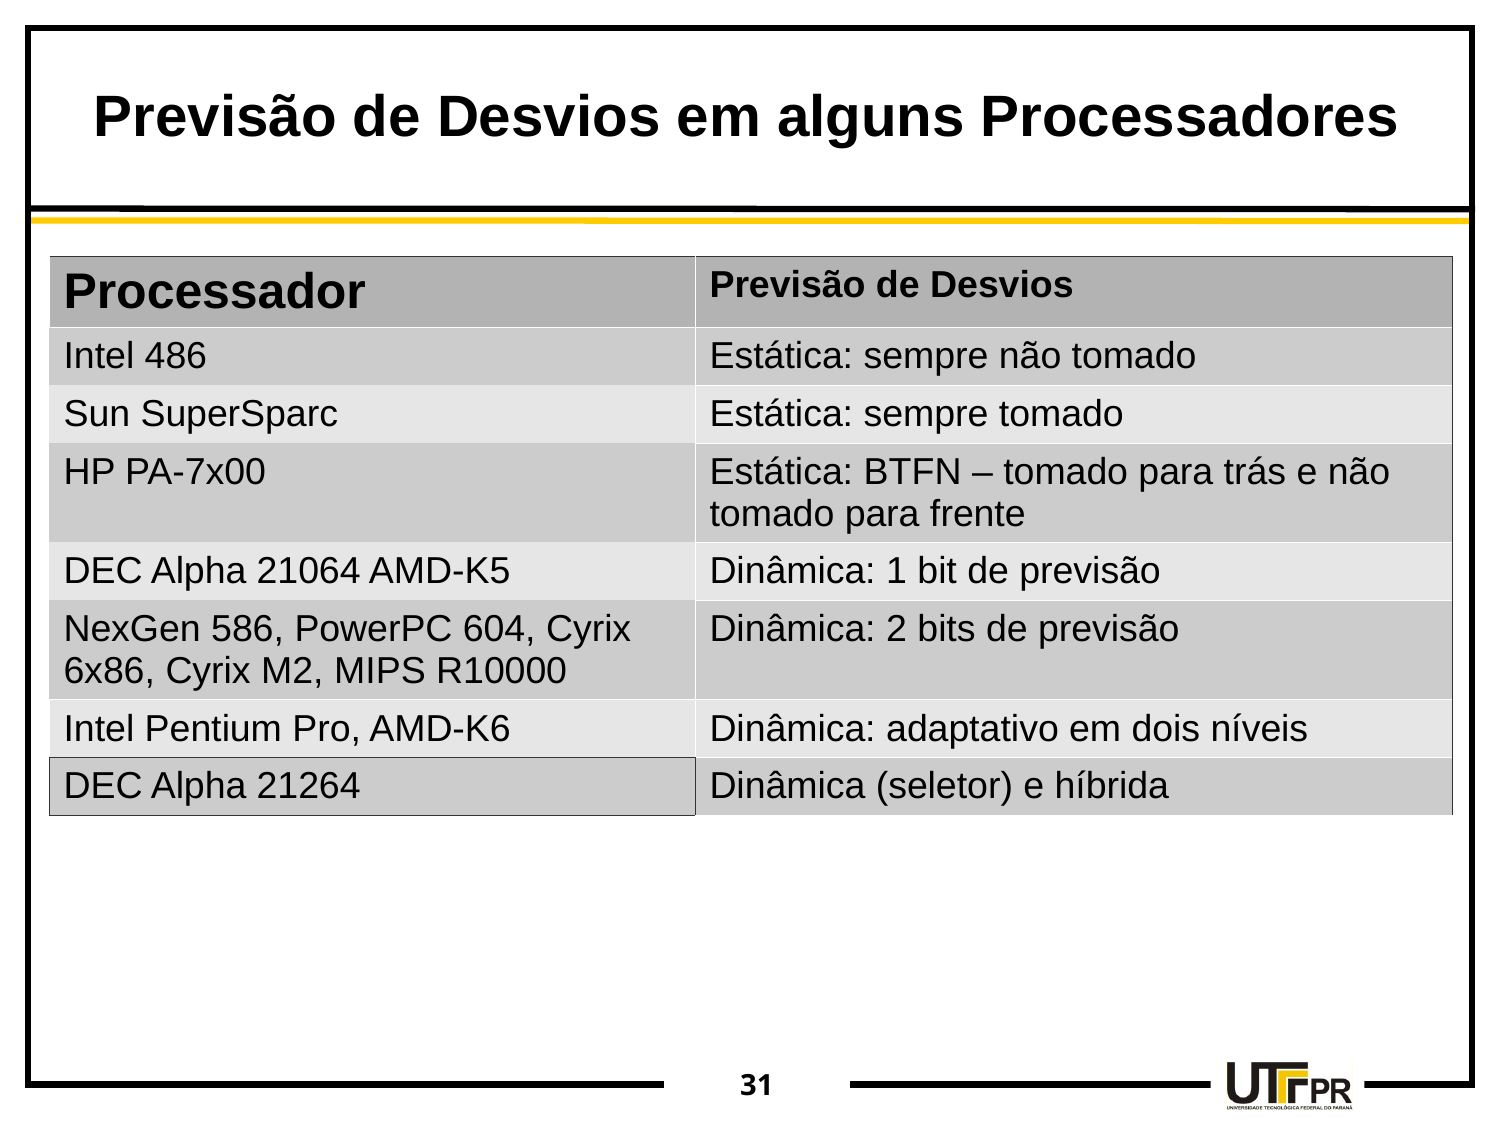

# Previsão de Desvios em alguns Processadores
| Processador | Previsão de Desvios |
| --- | --- |
| Intel 486 | Estática: sempre não tomado |
| Sun SuperSparc | Estática: sempre tomado |
| HP PA-7x00 | Estática: BTFN – tomado para trás e não tomado para frente |
| DEC Alpha 21064 AMD-K5 | Dinâmica: 1 bit de previsão |
| NexGen 586, PowerPC 604, Cyrix 6x86, Cyrix M2, MIPS R10000 | Dinâmica: 2 bits de previsão |
| Intel Pentium Pro, AMD-K6 | Dinâmica: adaptativo em dois níveis |
| DEC Alpha 21264 | Dinâmica (seletor) e híbrida |